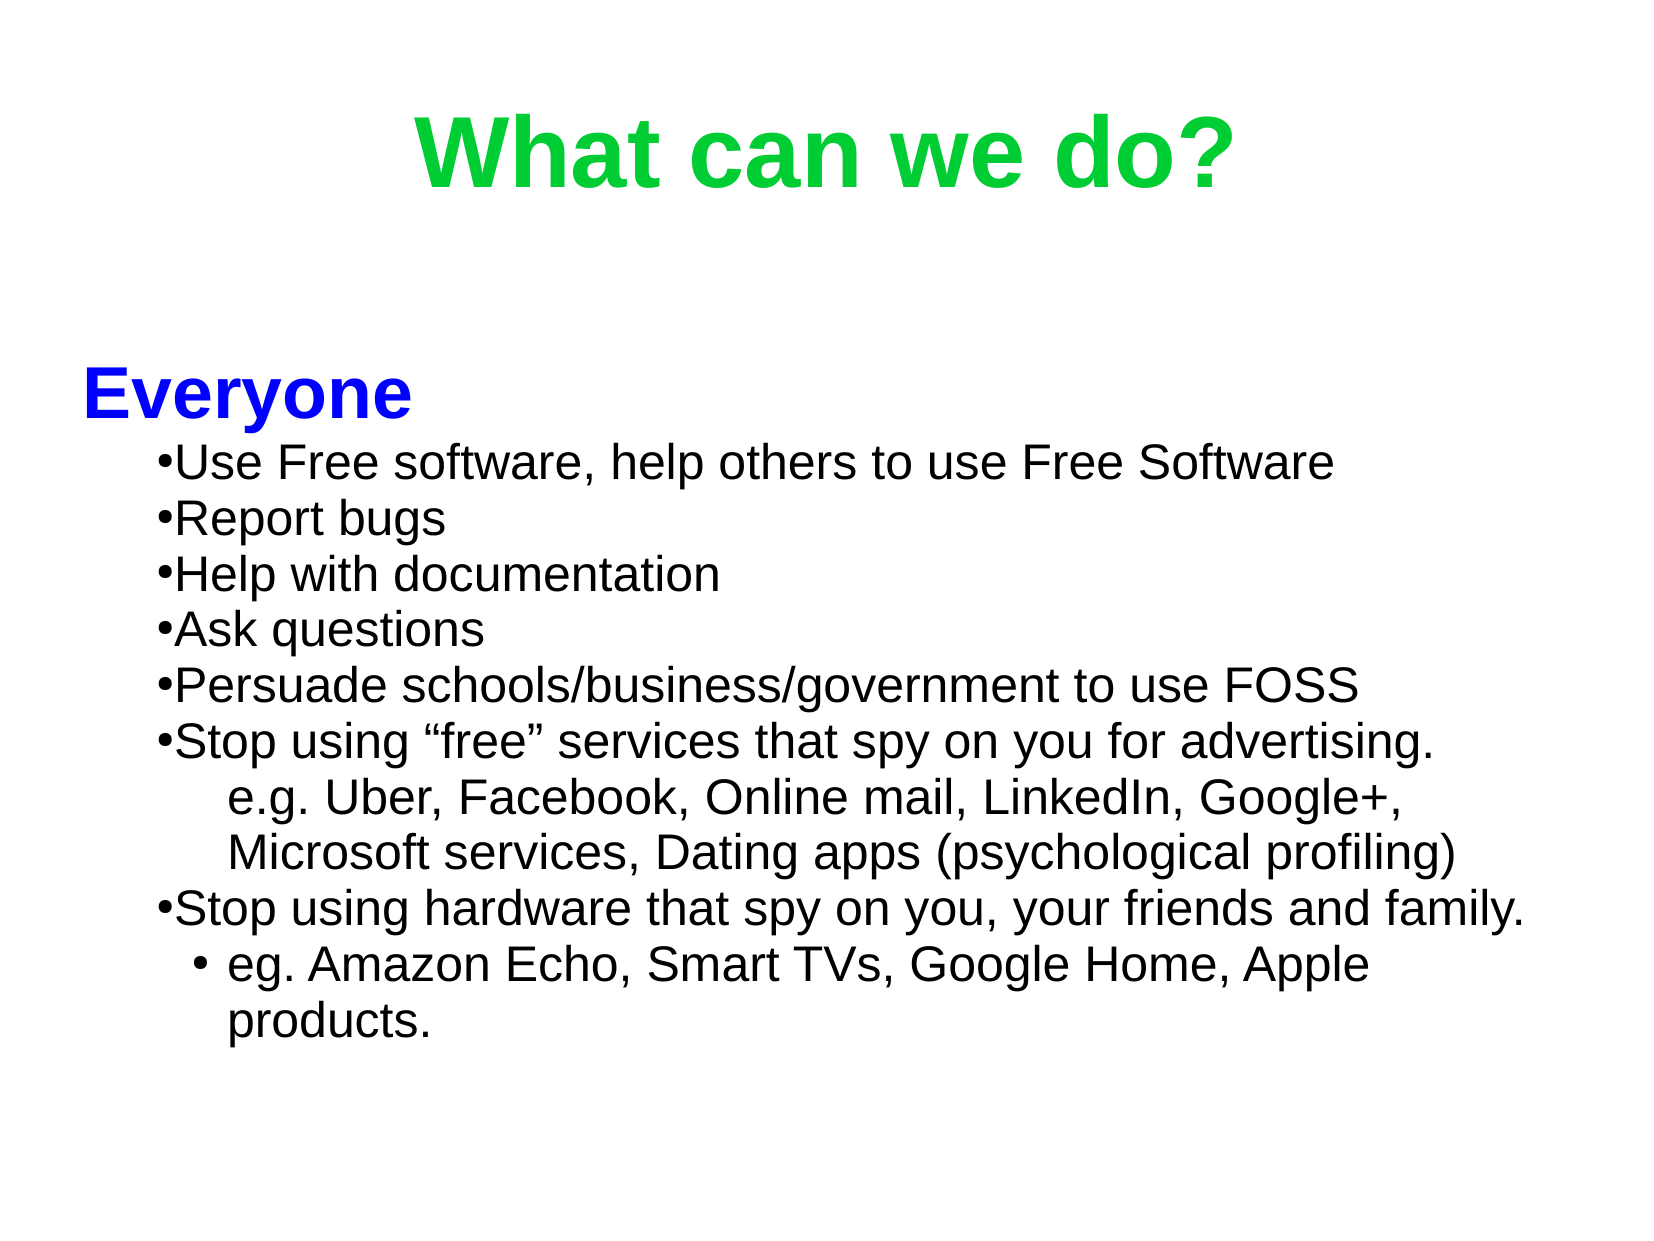

# What can we do?
Everyone
Use Free software, help others to use Free Software
Report bugs
Help with documentation
Ask questions
Persuade schools/business/government to use FOSS
Stop using “free” services that spy on you for advertising.
e.g. Uber, Facebook, Online mail, LinkedIn, Google+, Microsoft services, Dating apps (psychological profiling)
Stop using hardware that spy on you, your friends and family.
eg. Amazon Echo, Smart TVs, Google Home, Apple products.